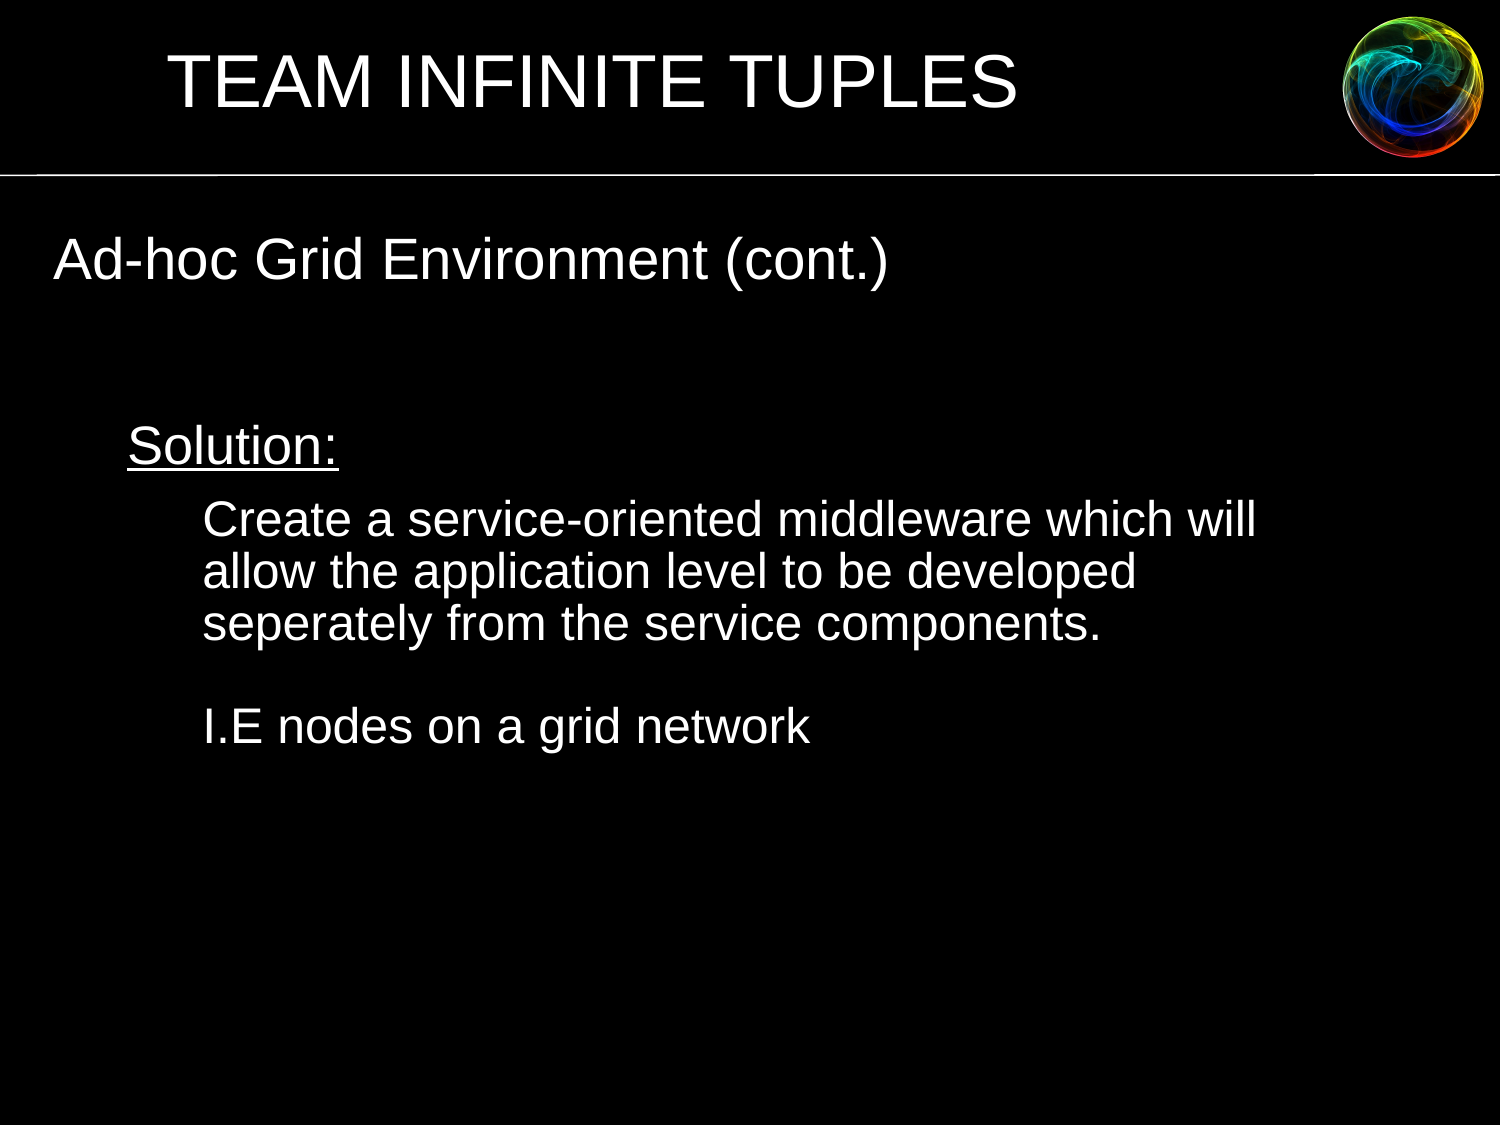

TEAM INFINITE TUPLES
Ad-hoc Grid Environment (cont.)
Solution:
Create a service-oriented middleware which will allow the application level to be developed seperately from the service components.
I.E nodes on a grid network